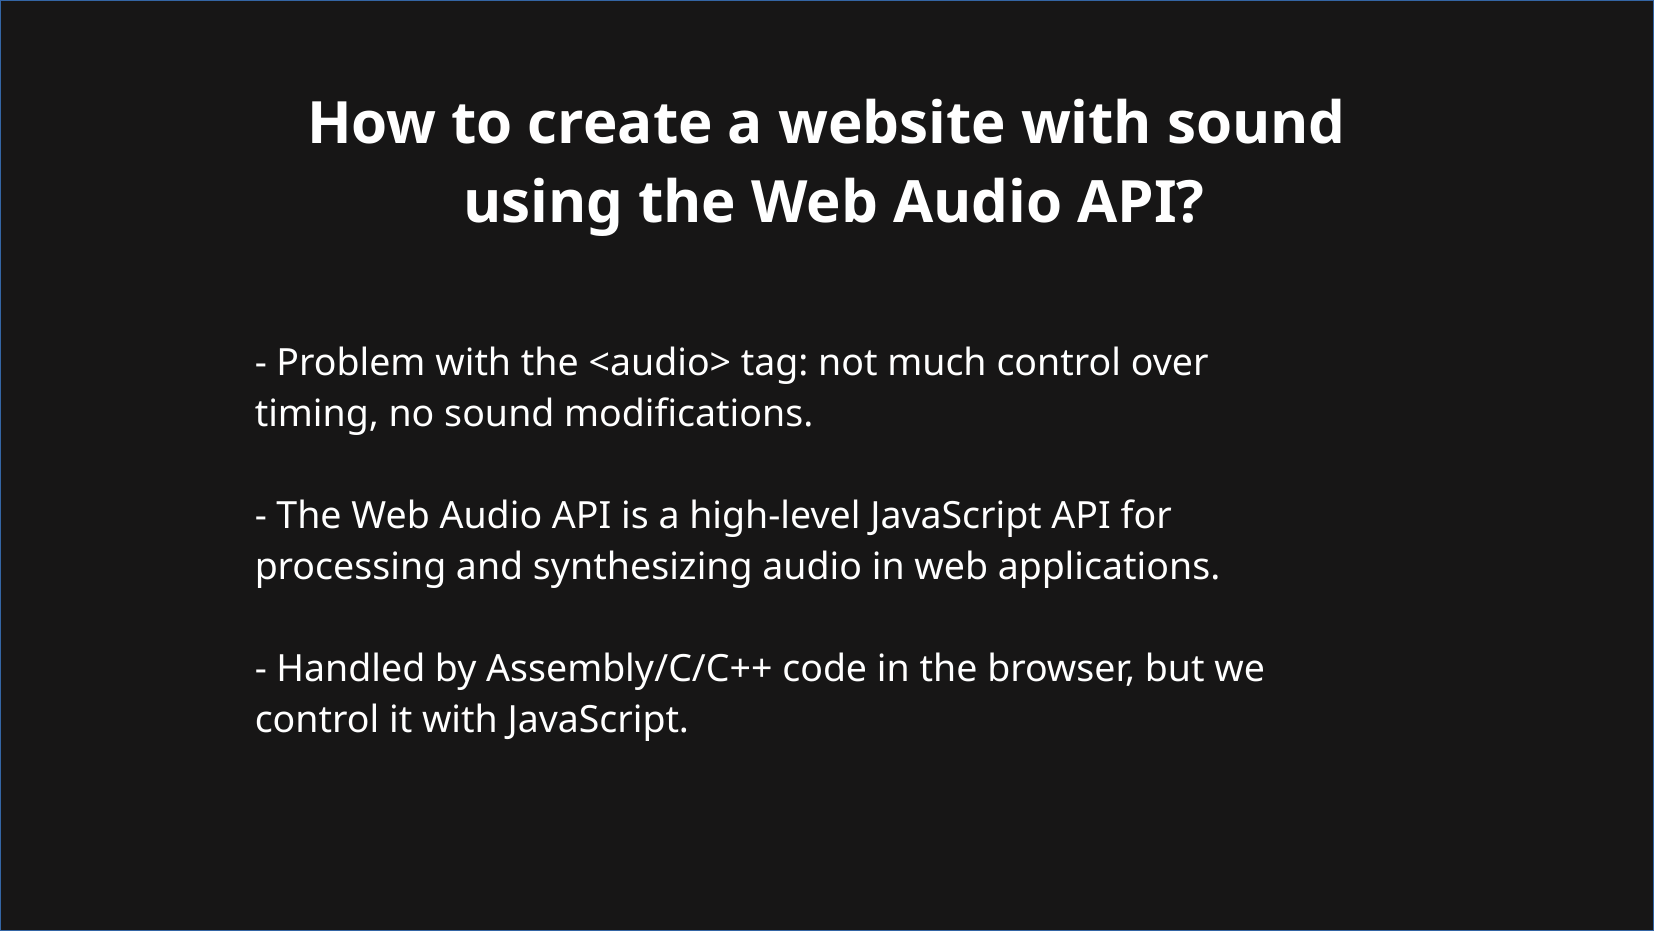

# How to create a website with sound
using the Web Audio API?
- Problem with the <audio> tag: not much control over timing, no sound modifications.
- The Web Audio API is a high-level JavaScript API for processing and synthesizing audio in web applications.
- Handled by Assembly/C/C++ code in the browser, but we control it with JavaScript.